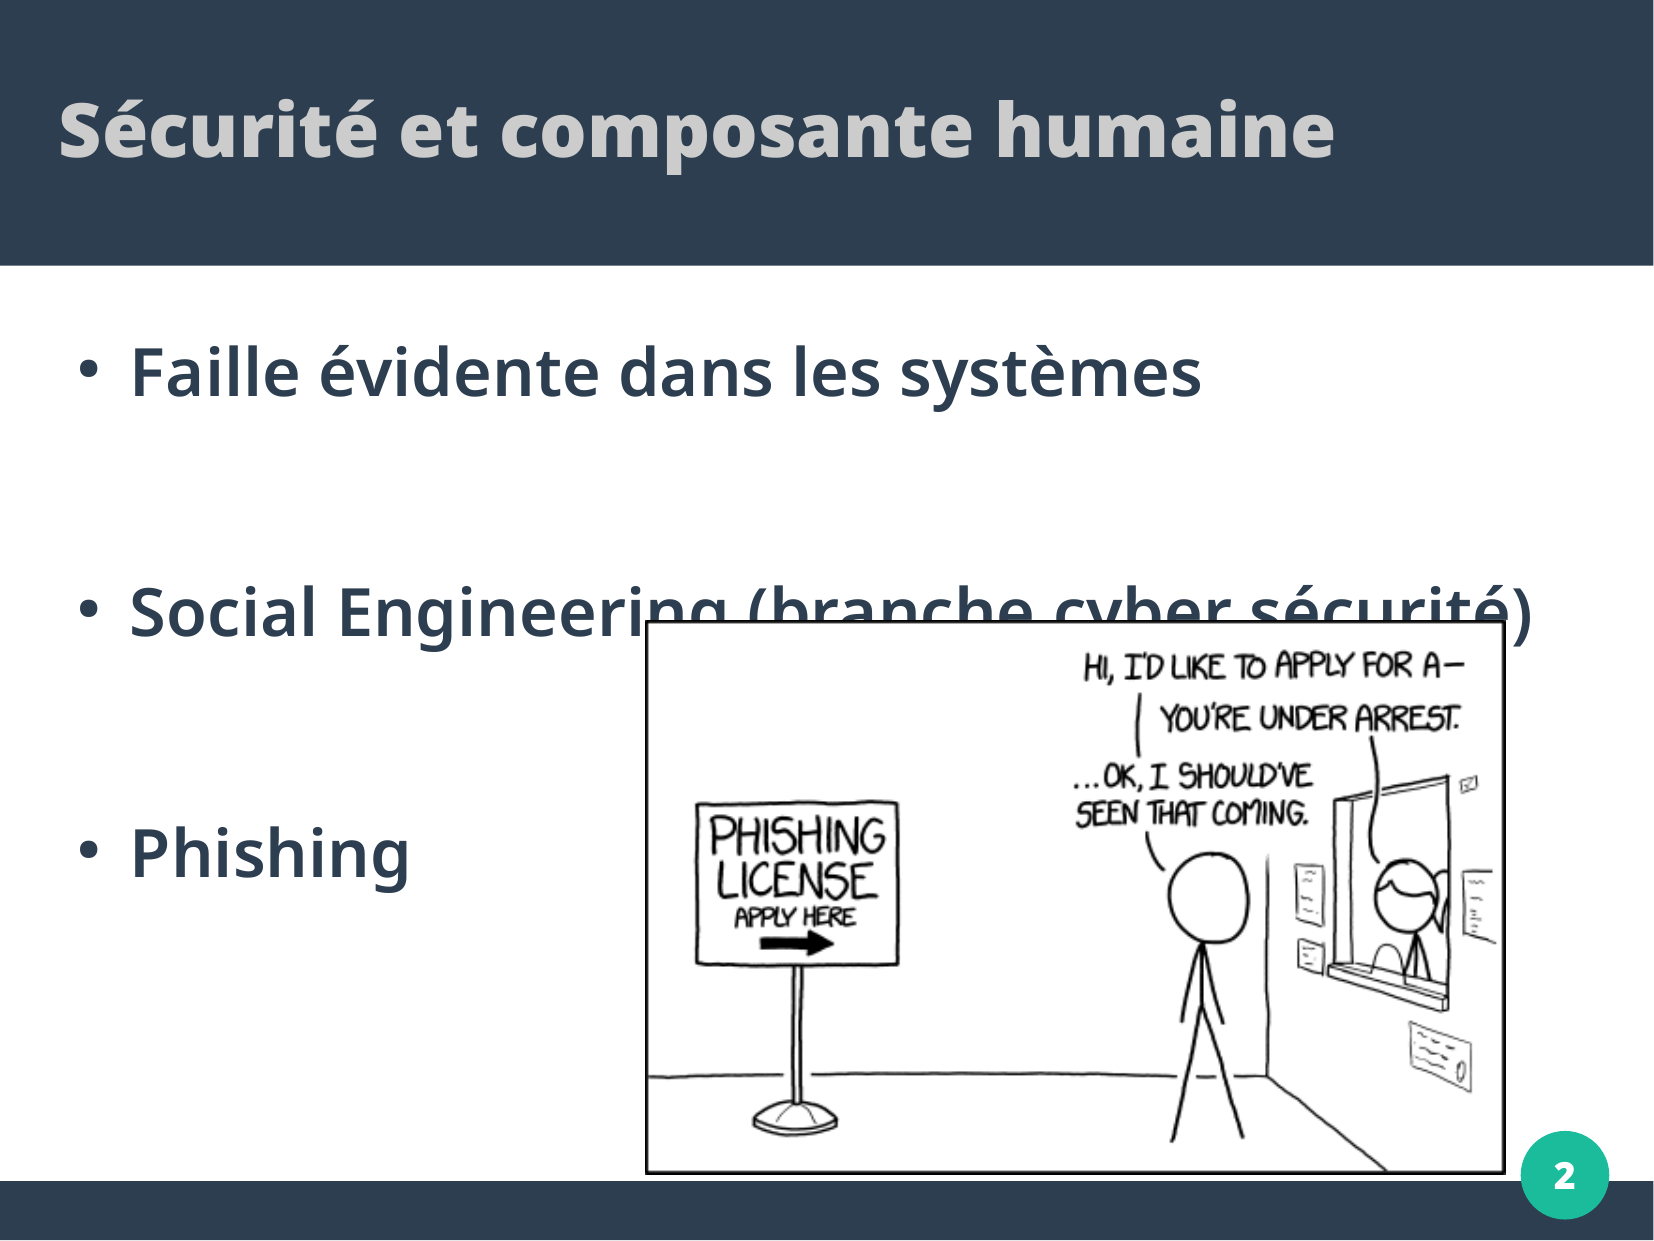

# Sécurité et composante humaine
Faille évidente dans les systèmes
Social Engineering (branche cyber sécurité)
Phishing
2